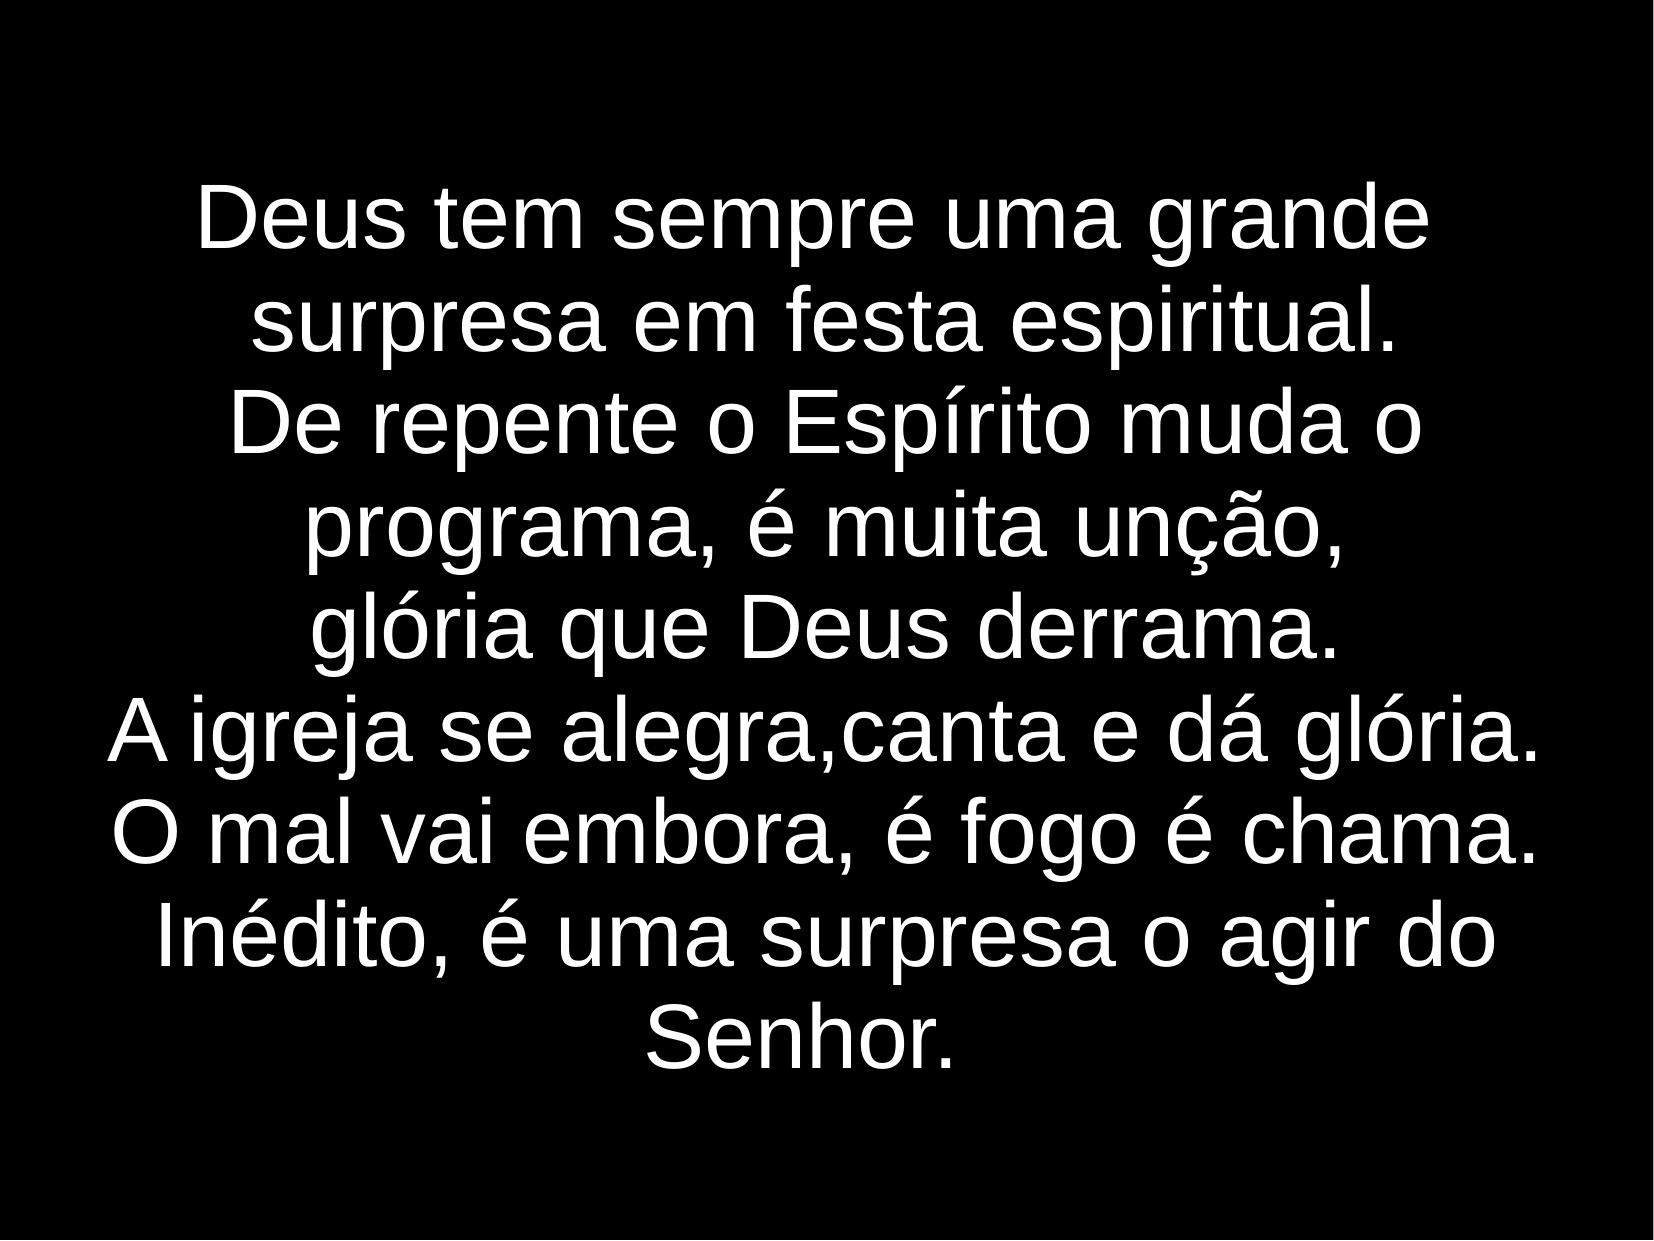

# Deus tem sempre uma grande surpresa em festa espiritual.
De repente o Espírito muda o programa, é muita unção,
glória que Deus derrama.
A igreja se alegra,canta e dá glória.
O mal vai embora, é fogo é chama.
Inédito, é uma surpresa o agir do Senhor.